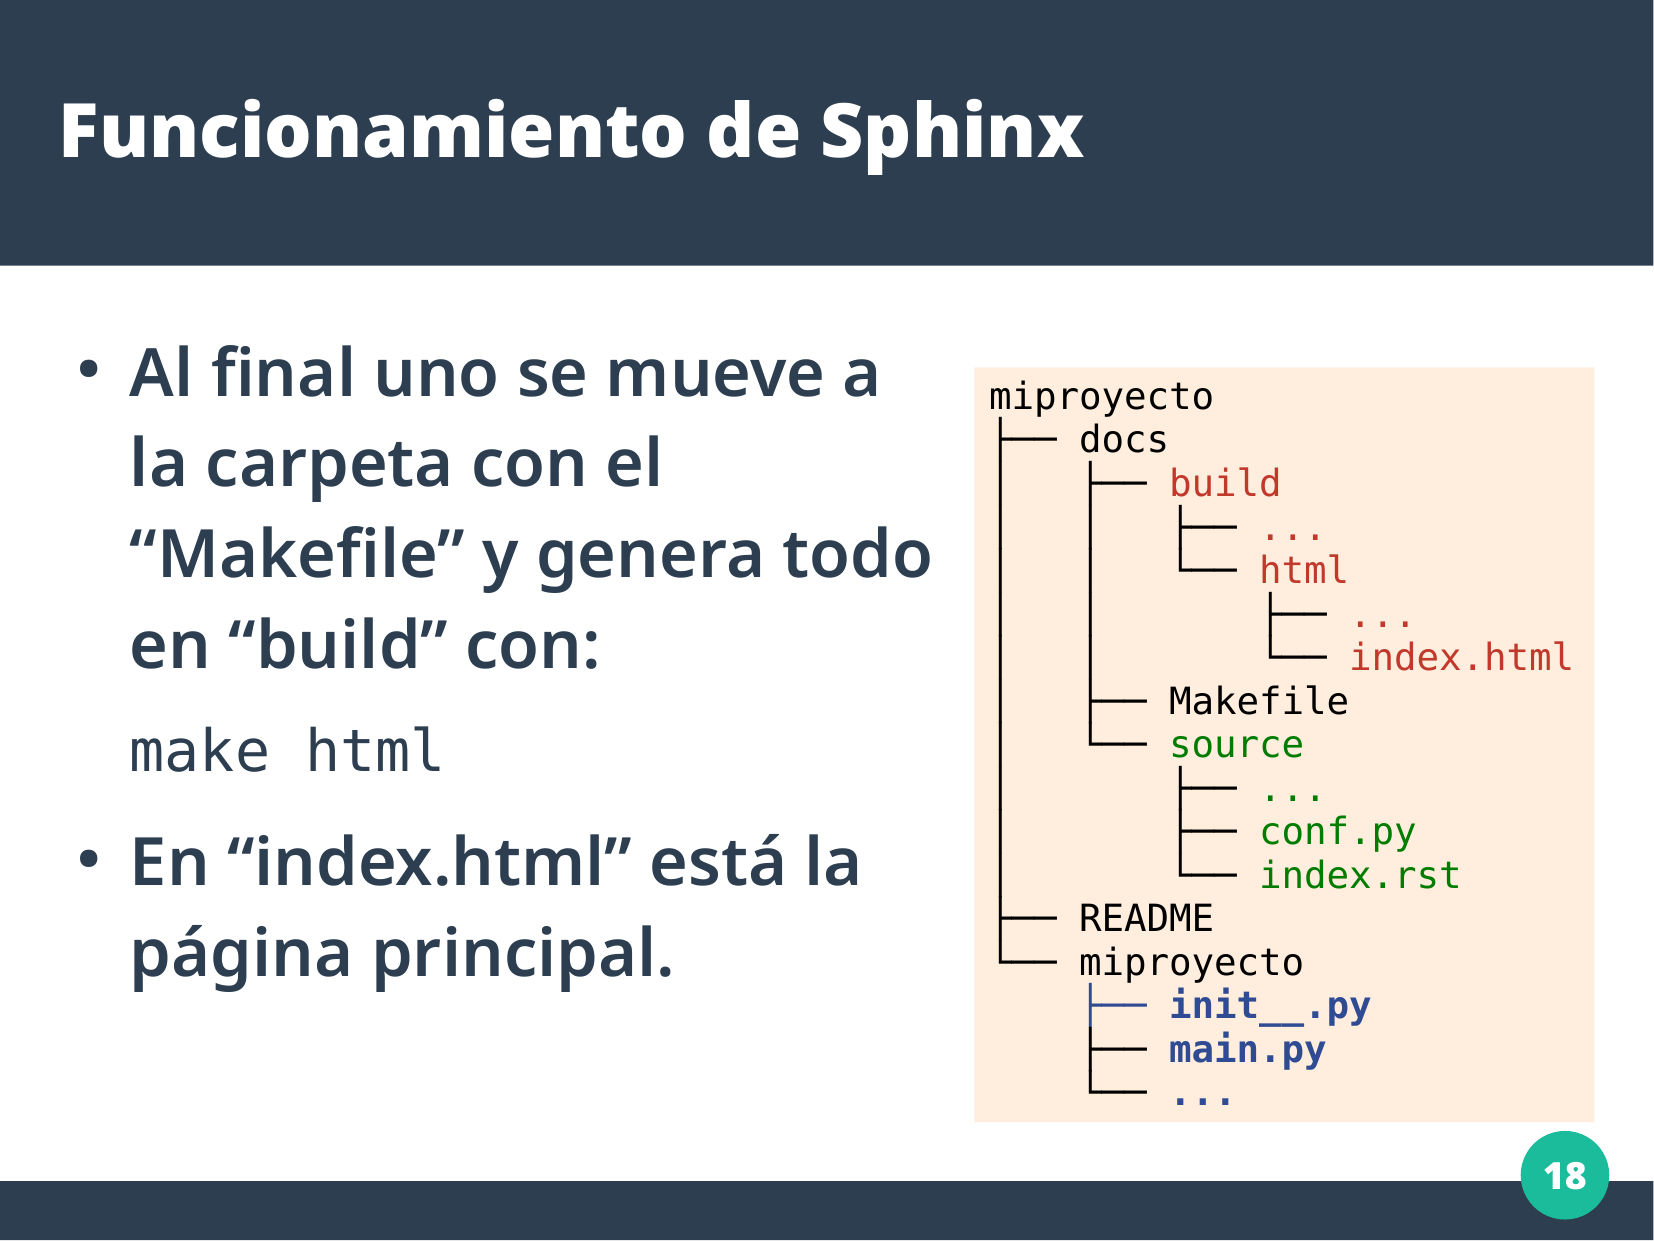

# Funcionamiento de Sphinx
Al final uno se mueve a la carpeta con el “Makefile” y genera todo en “build” con:
make html
En “index.html” está la página principal.
miproyecto
├── docs
│ ├── build
│ │ ├── ...
│ │ └── html
│ │ ├── ...
│ │ └── index.html
│ ├── Makefile
│ └── source
│ ├── ...
│ ├── conf.py
│ └── index.rst
├── README
└── miproyecto
 ├── init__.py
 ├── main.py
 └── ...
18